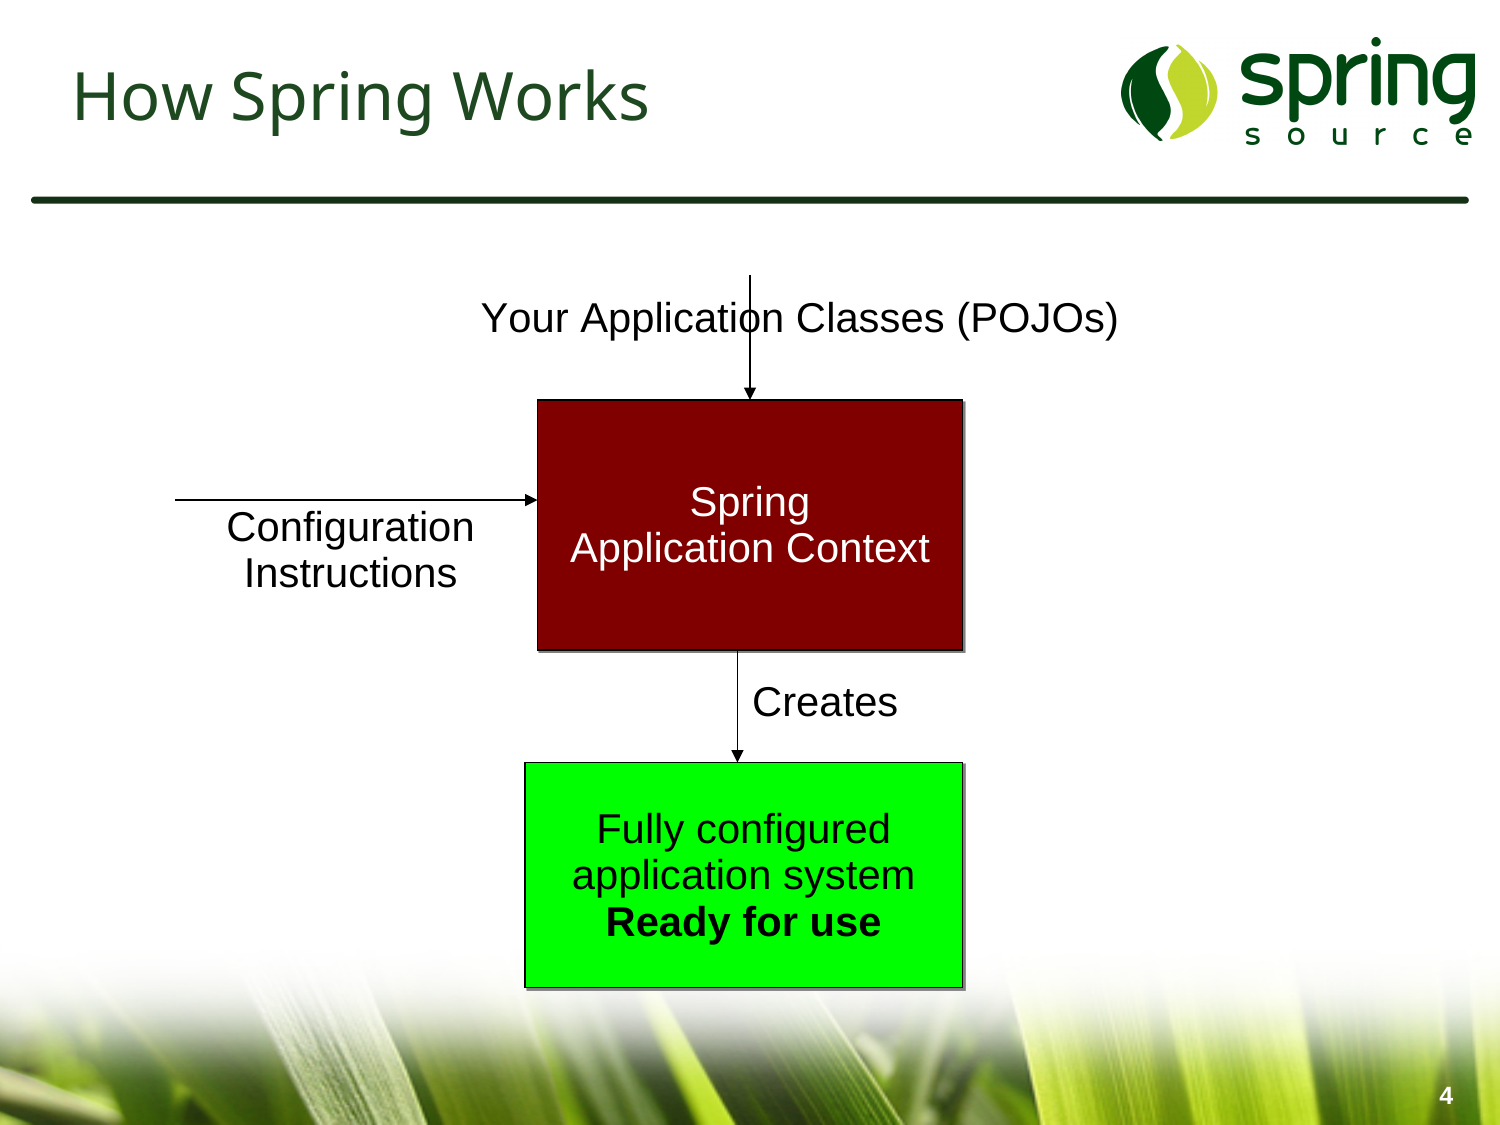

# How Spring Works
Your Application Classes (POJOs)
Spring
Application Context
Configuration
Instructions
Creates
Fully configured
application system
Ready for use